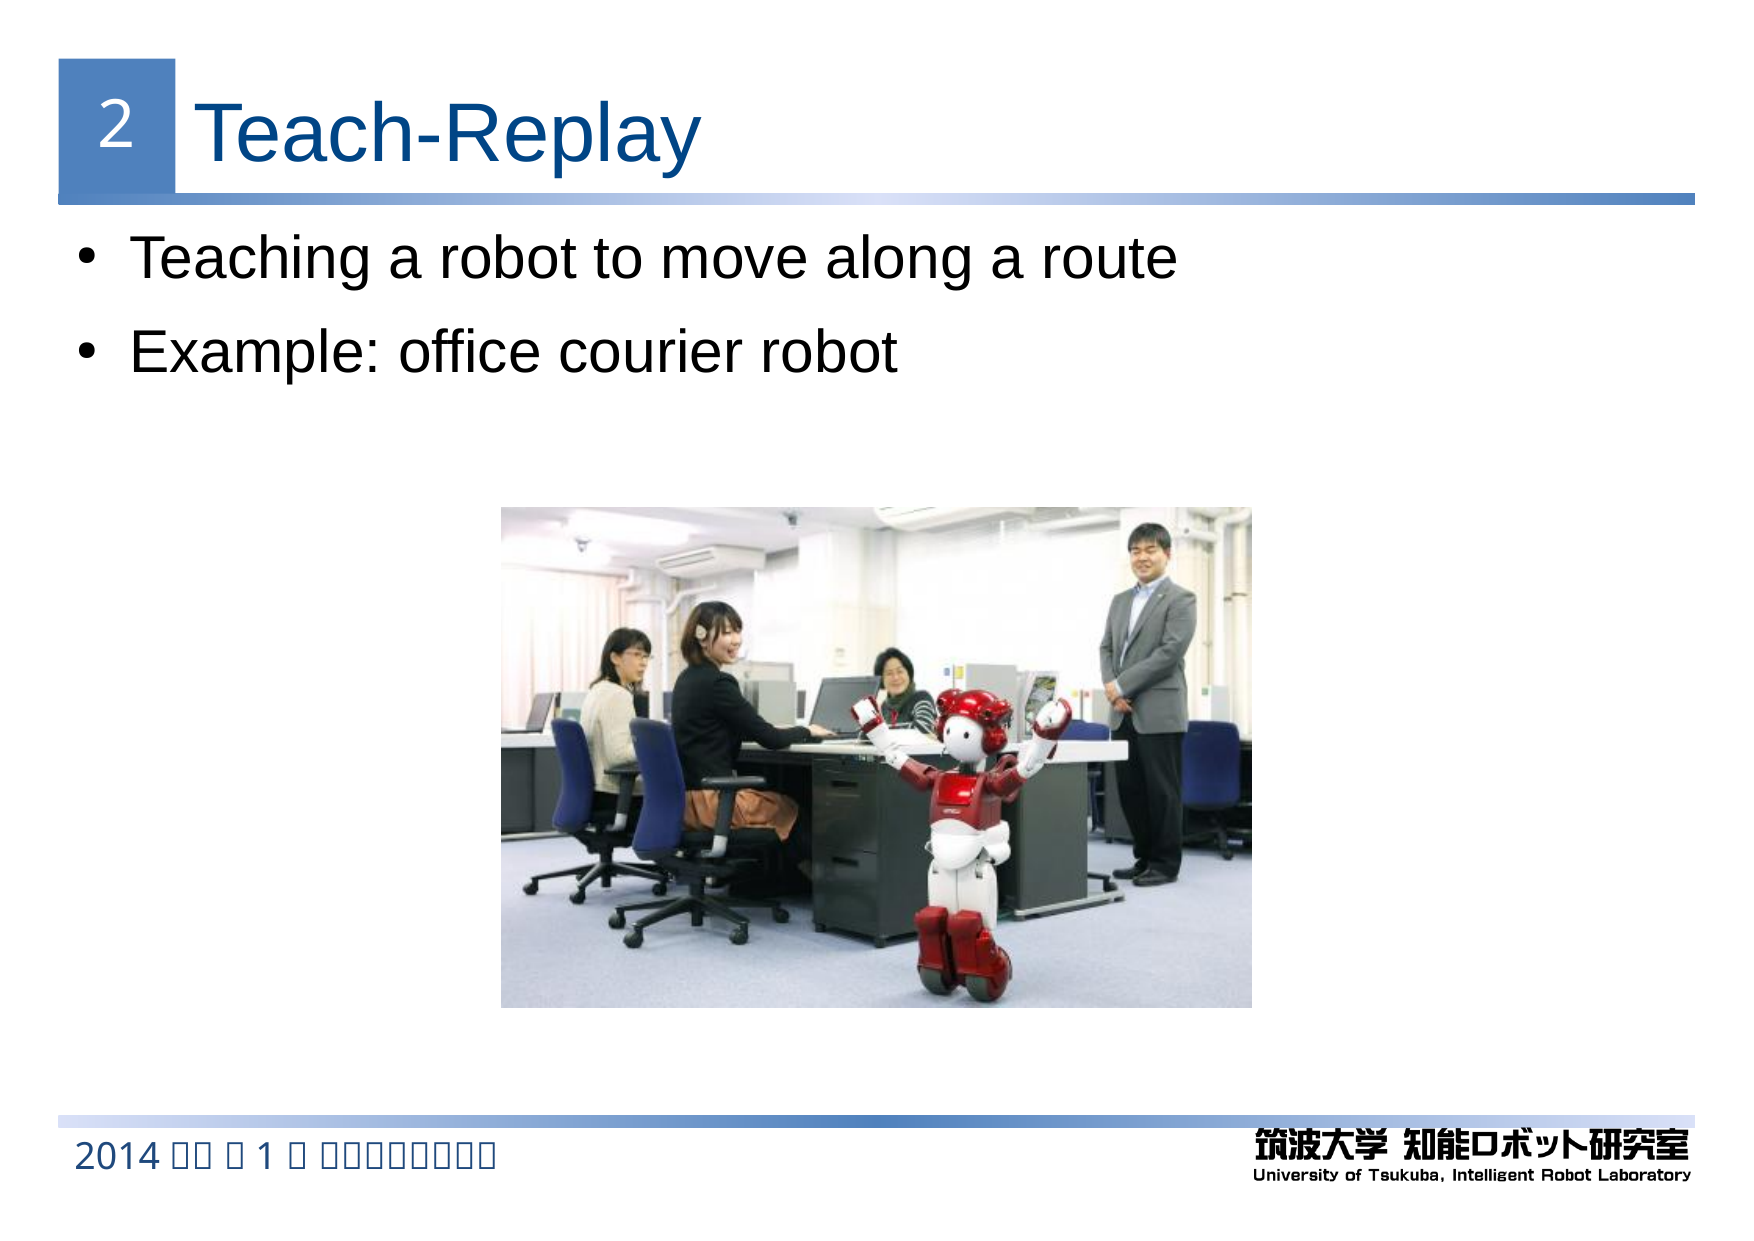

# Teach-Replay
Teaching a robot to move along a route
Example: office courier robot